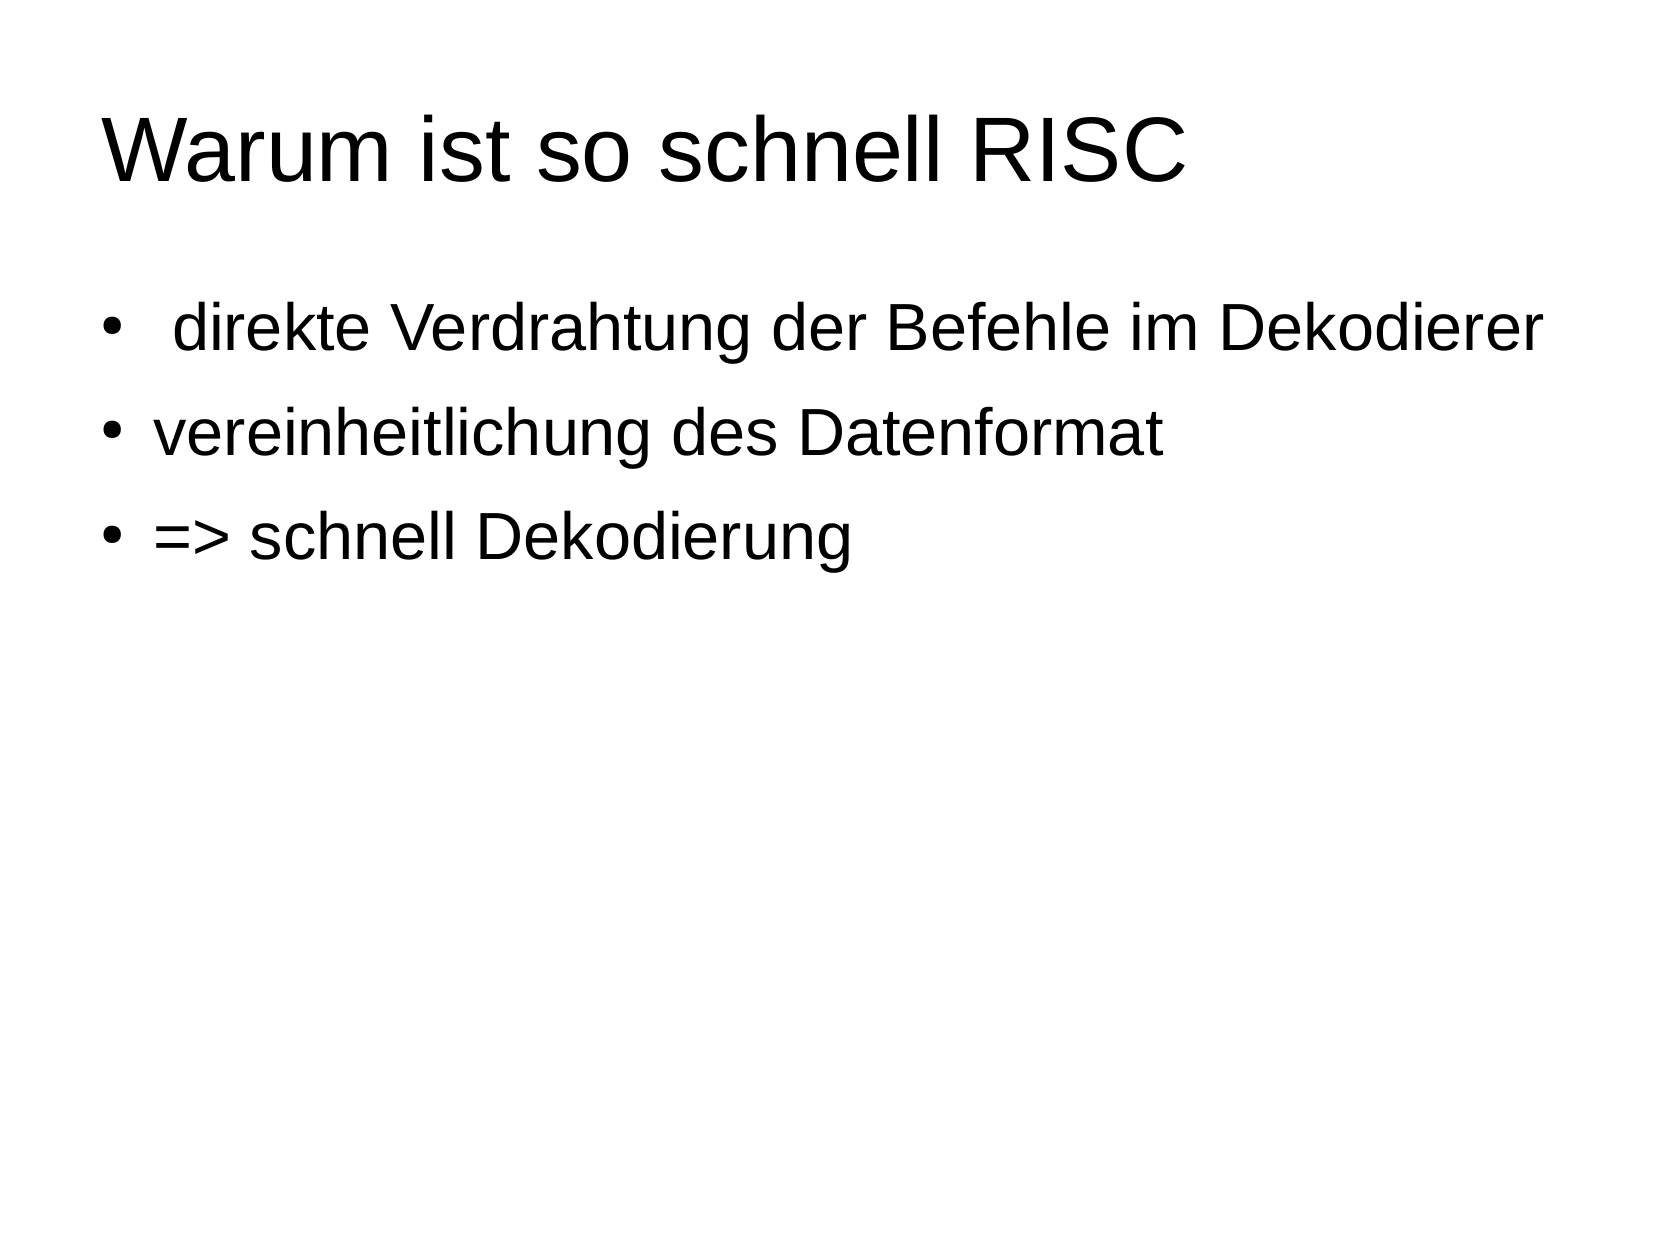

# Warum ist so schnell RISC
 direkte Verdrahtung der Befehle im Dekodierer
vereinheitlichung des Datenformat
=> schnell Dekodierung